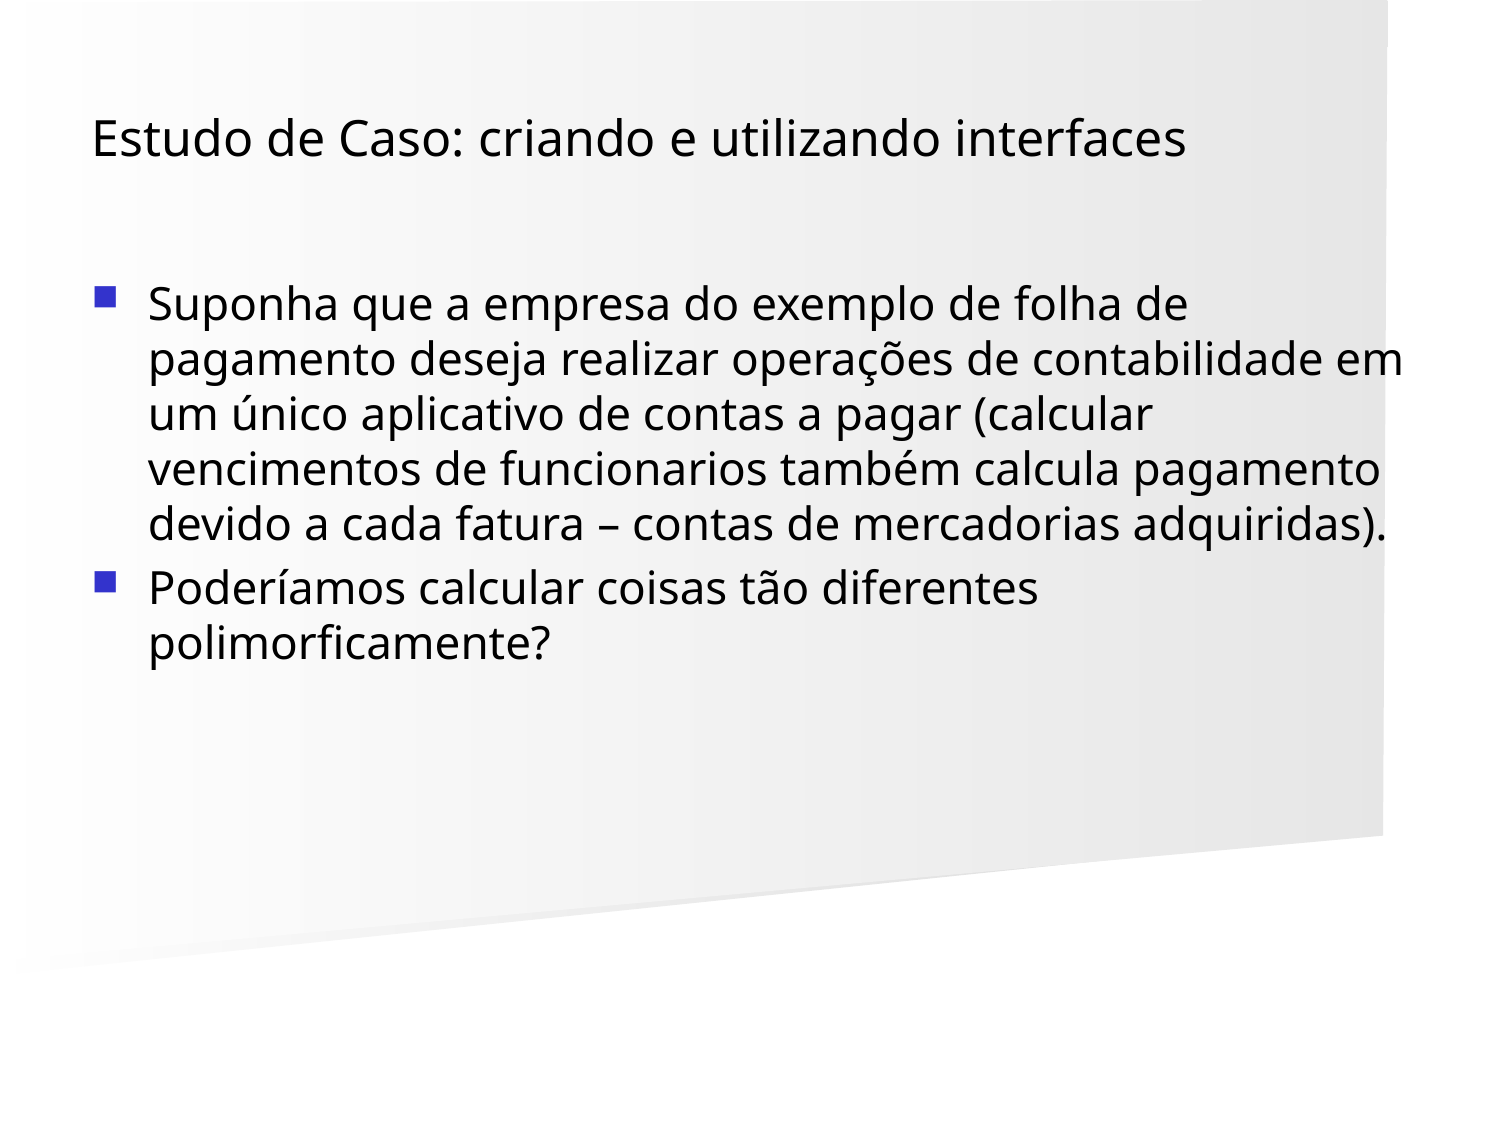

# Estudo de Caso: criando e utilizando interfaces
Suponha que a empresa do exemplo de folha de pagamento deseja realizar operações de contabilidade em um único aplicativo de contas a pagar (calcular vencimentos de funcionarios também calcula pagamento devido a cada fatura – contas de mercadorias adquiridas).
Poderíamos calcular coisas tão diferentes polimorficamente?